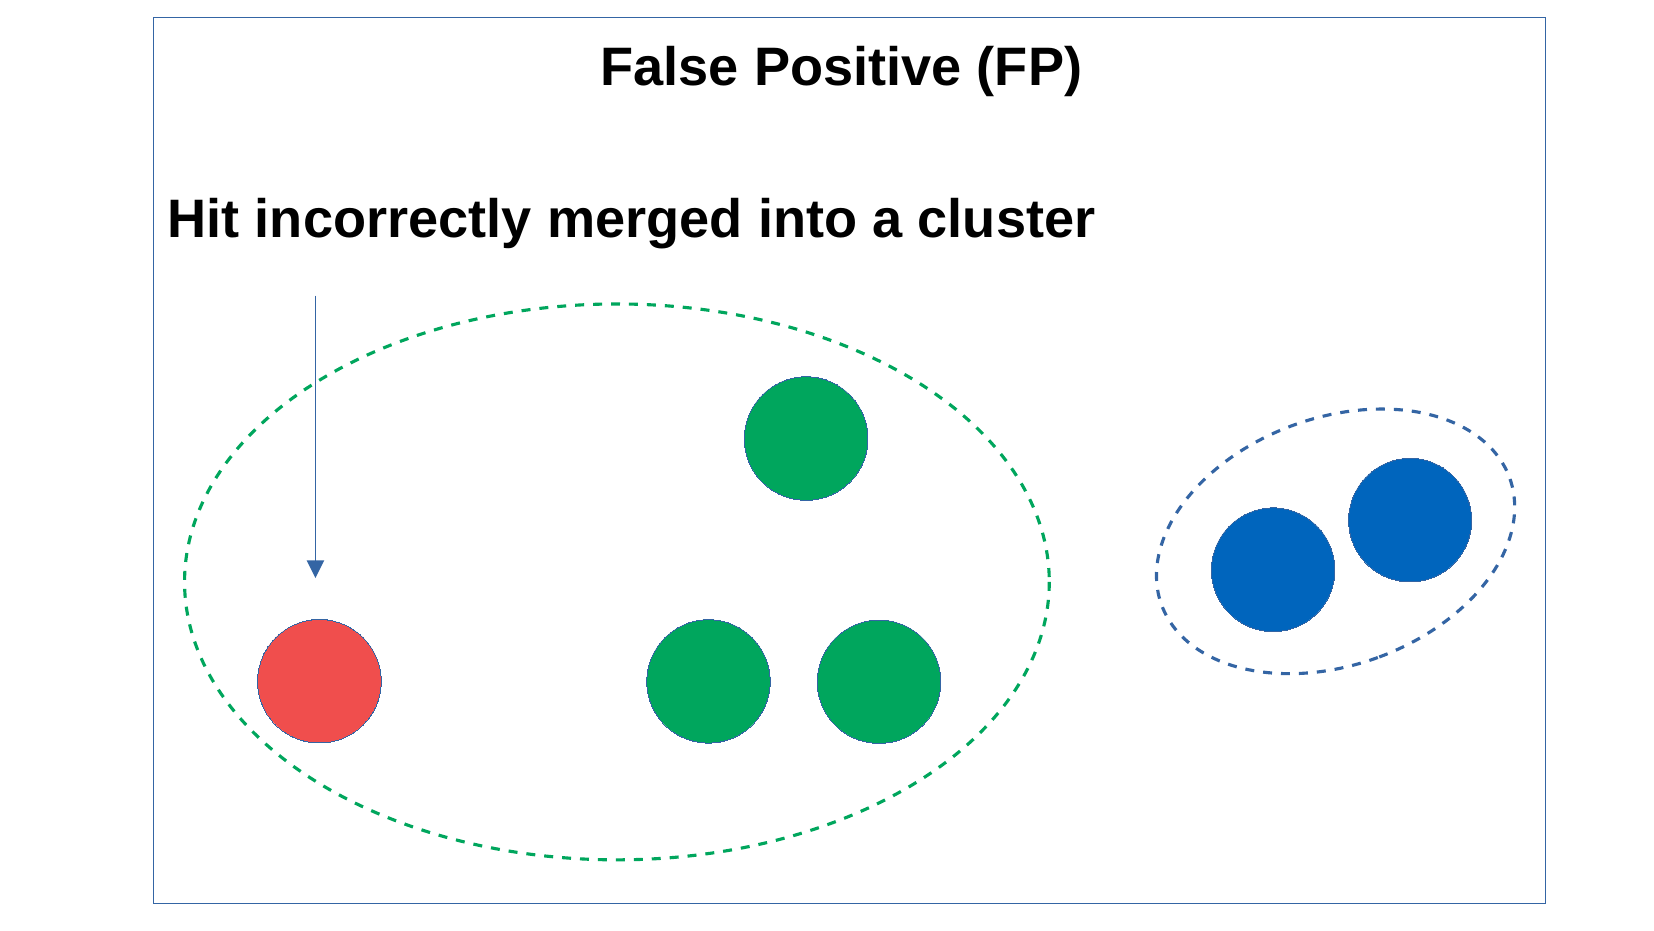

False Positive (FP)
Hit incorrectly merged into a cluster